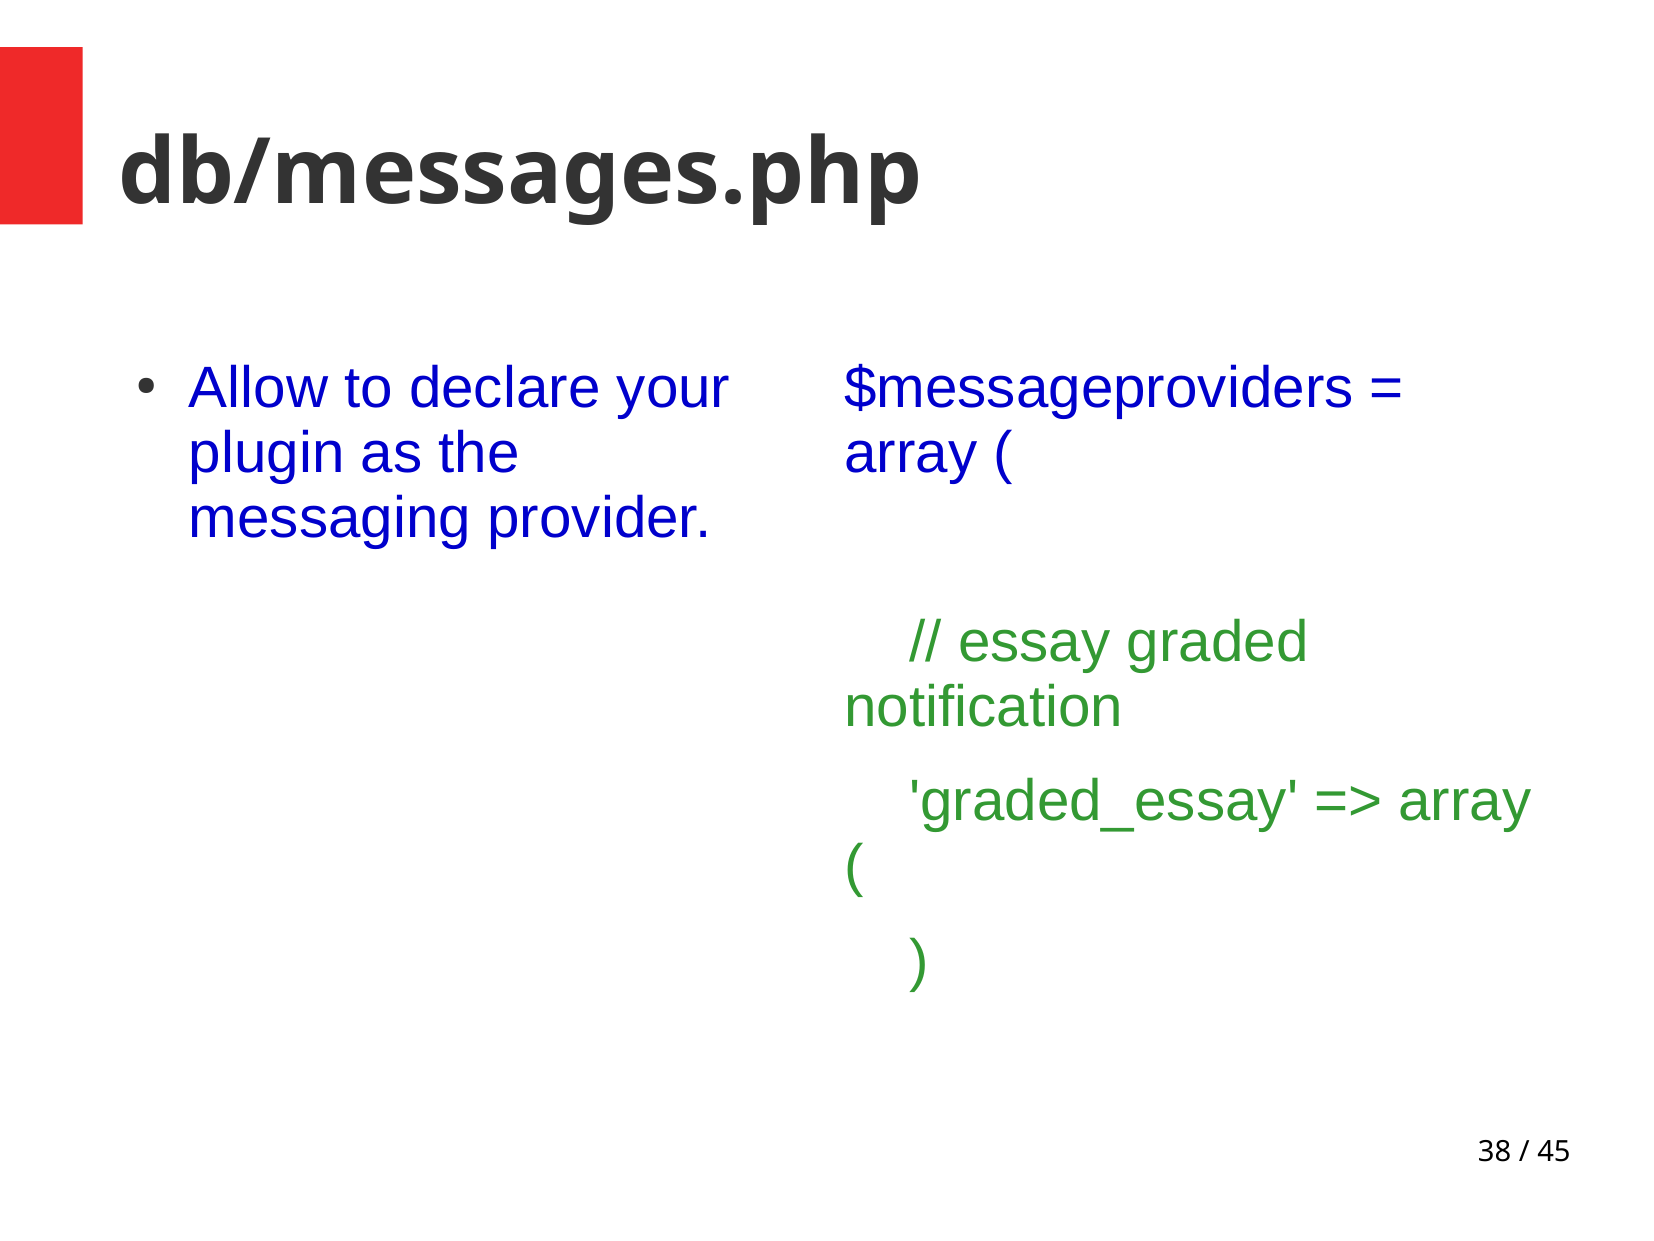

# db/messages.php
Allow to declare your plugin as the messaging provider.
$messageproviders = array (
 // essay graded notification
 'graded_essay' => array (
 )
38